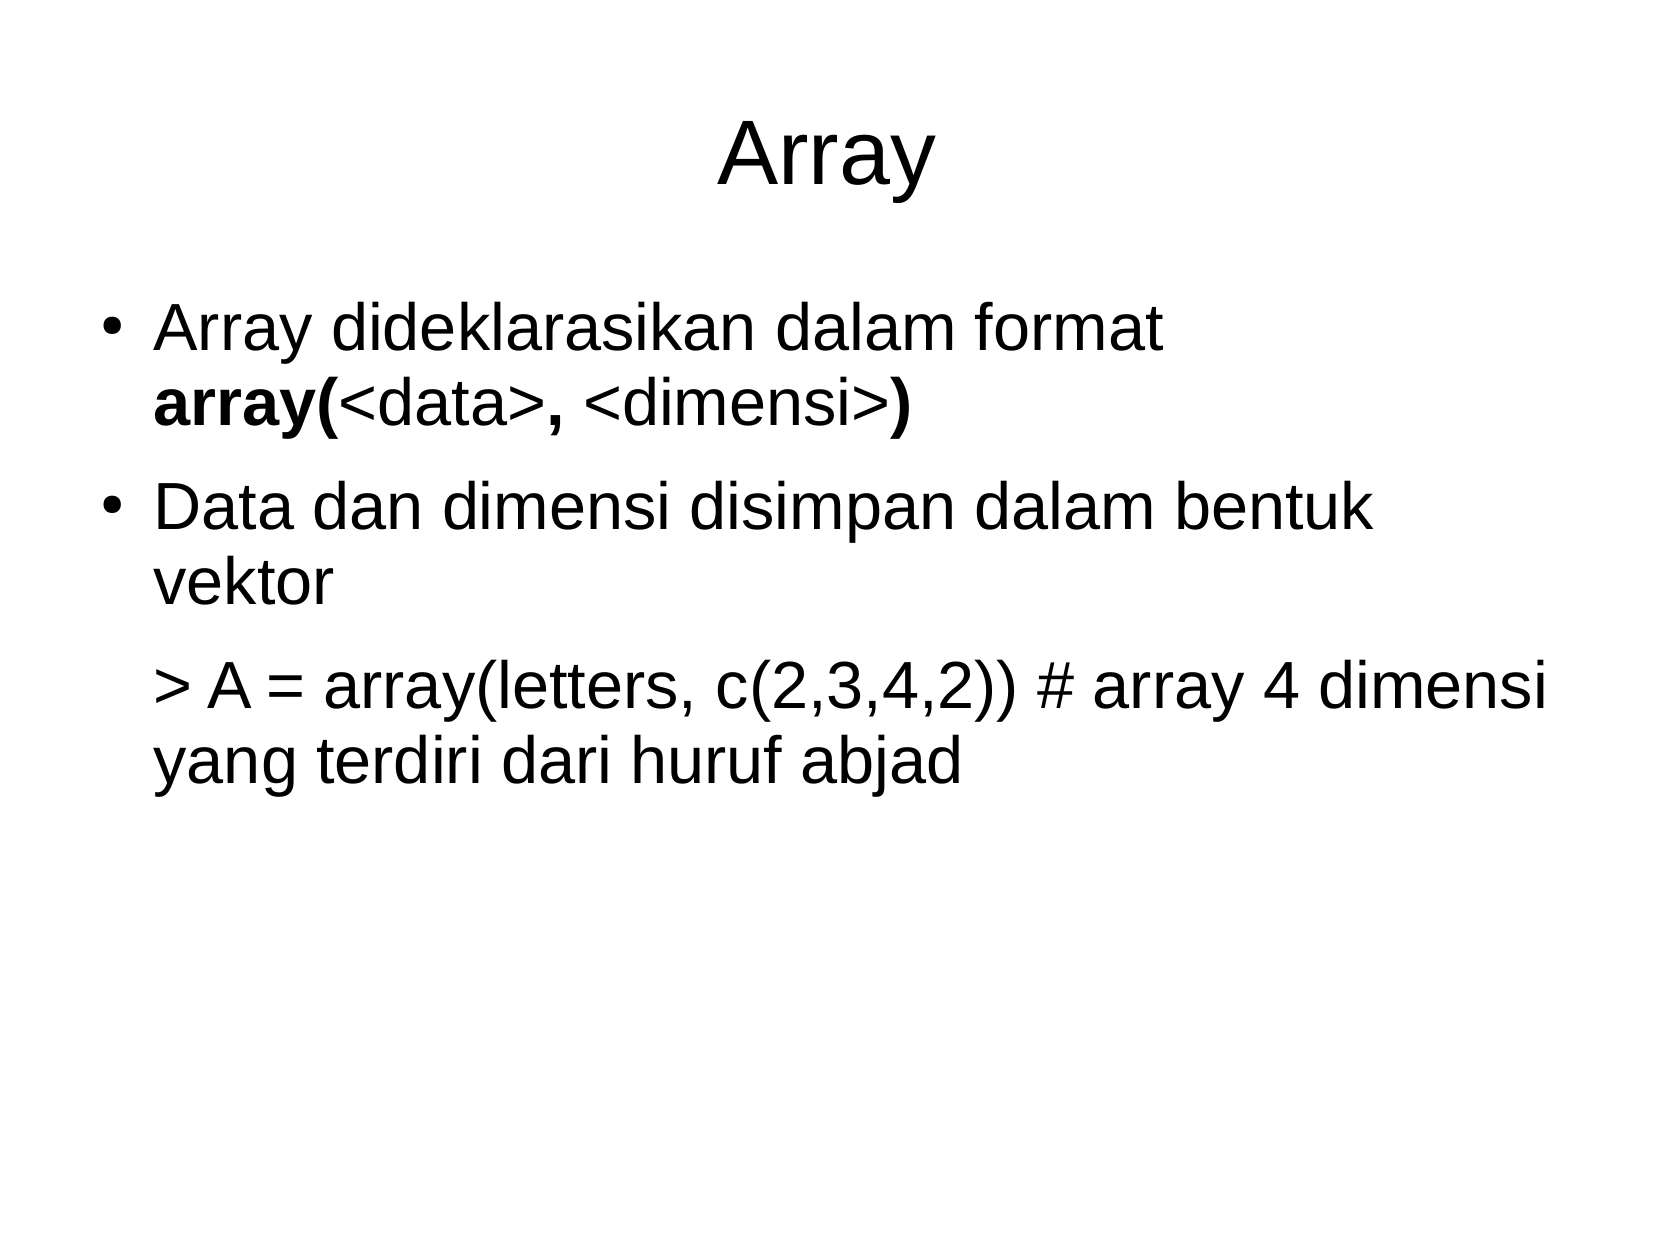

# Array
Array dideklarasikan dalam format
array(<data>, <dimensi>)
Data dan dimensi disimpan dalam bentuk vektor
> A = array(letters, c(2,3,4,2)) # array 4 dimensi yang terdiri dari huruf abjad